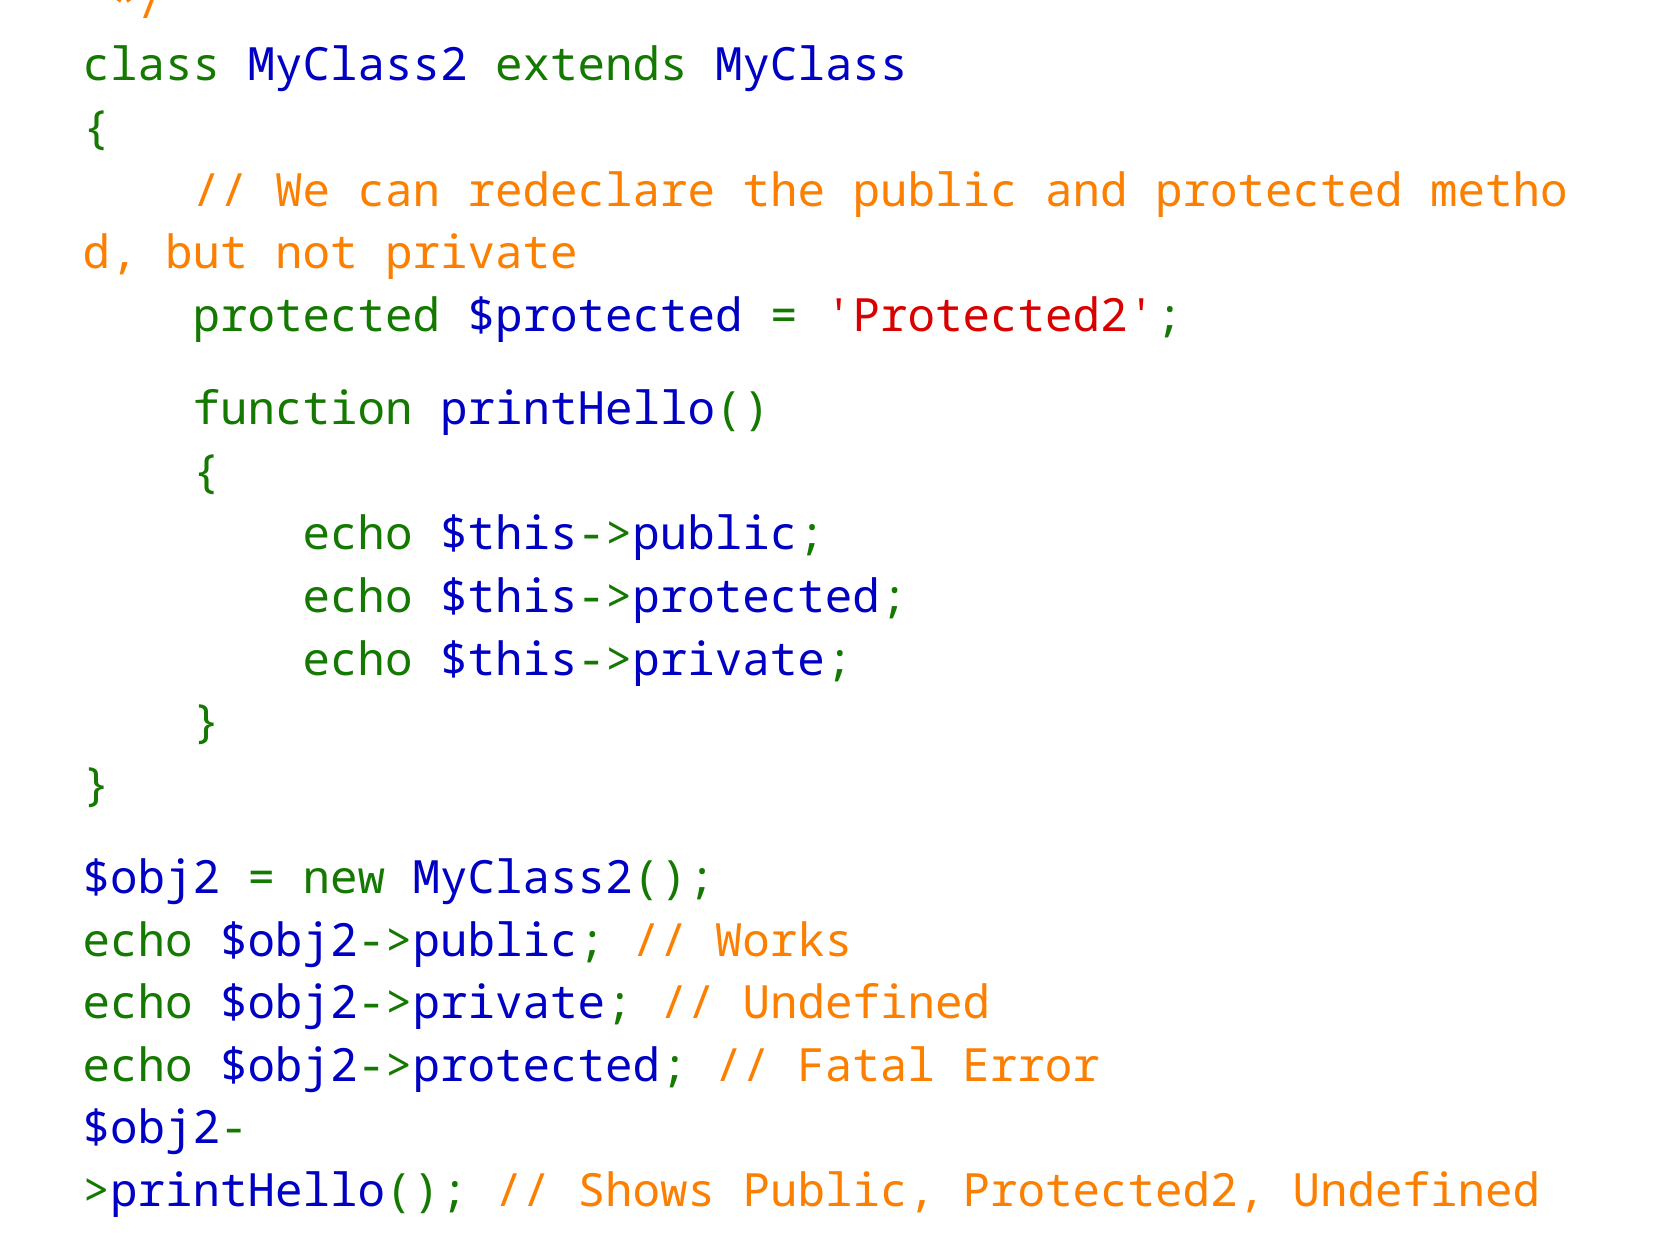

# /**
 * Define MyClass2
 */
class MyClass2 extends MyClass
{
    // We can redeclare the public and protected method, but not private
    protected $protected = 'Protected2';
    function printHello()
    {
        echo $this->public;
        echo $this->protected;
        echo $this->private;
    }
}
$obj2 = new MyClass2();
echo $obj2->public; // Works
echo $obj2->private; // Undefined
echo $obj2->protected; // Fatal Error
$obj2->printHello(); // Shows Public, Protected2, Undefined
?>